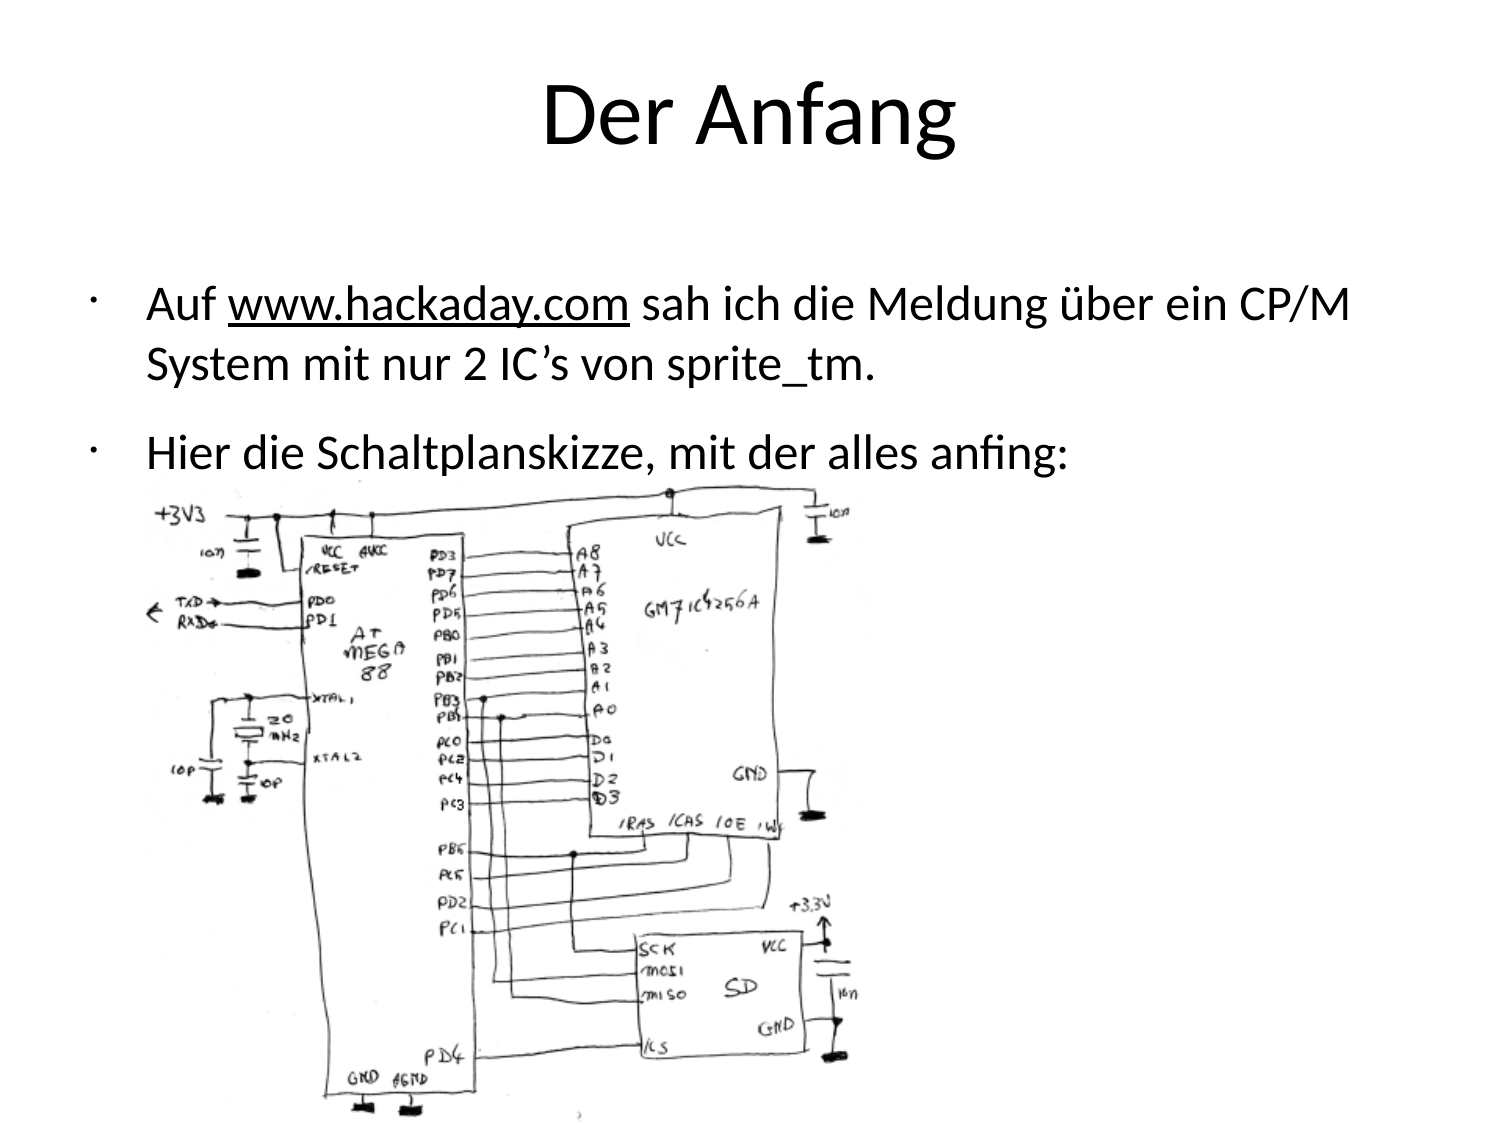

# Der Anfang
Auf www.hackaday.com sah ich die Meldung über ein CP/M System mit nur 2 IC’s von sprite_tm.
Hier die Schaltplanskizze, mit der alles anfing: